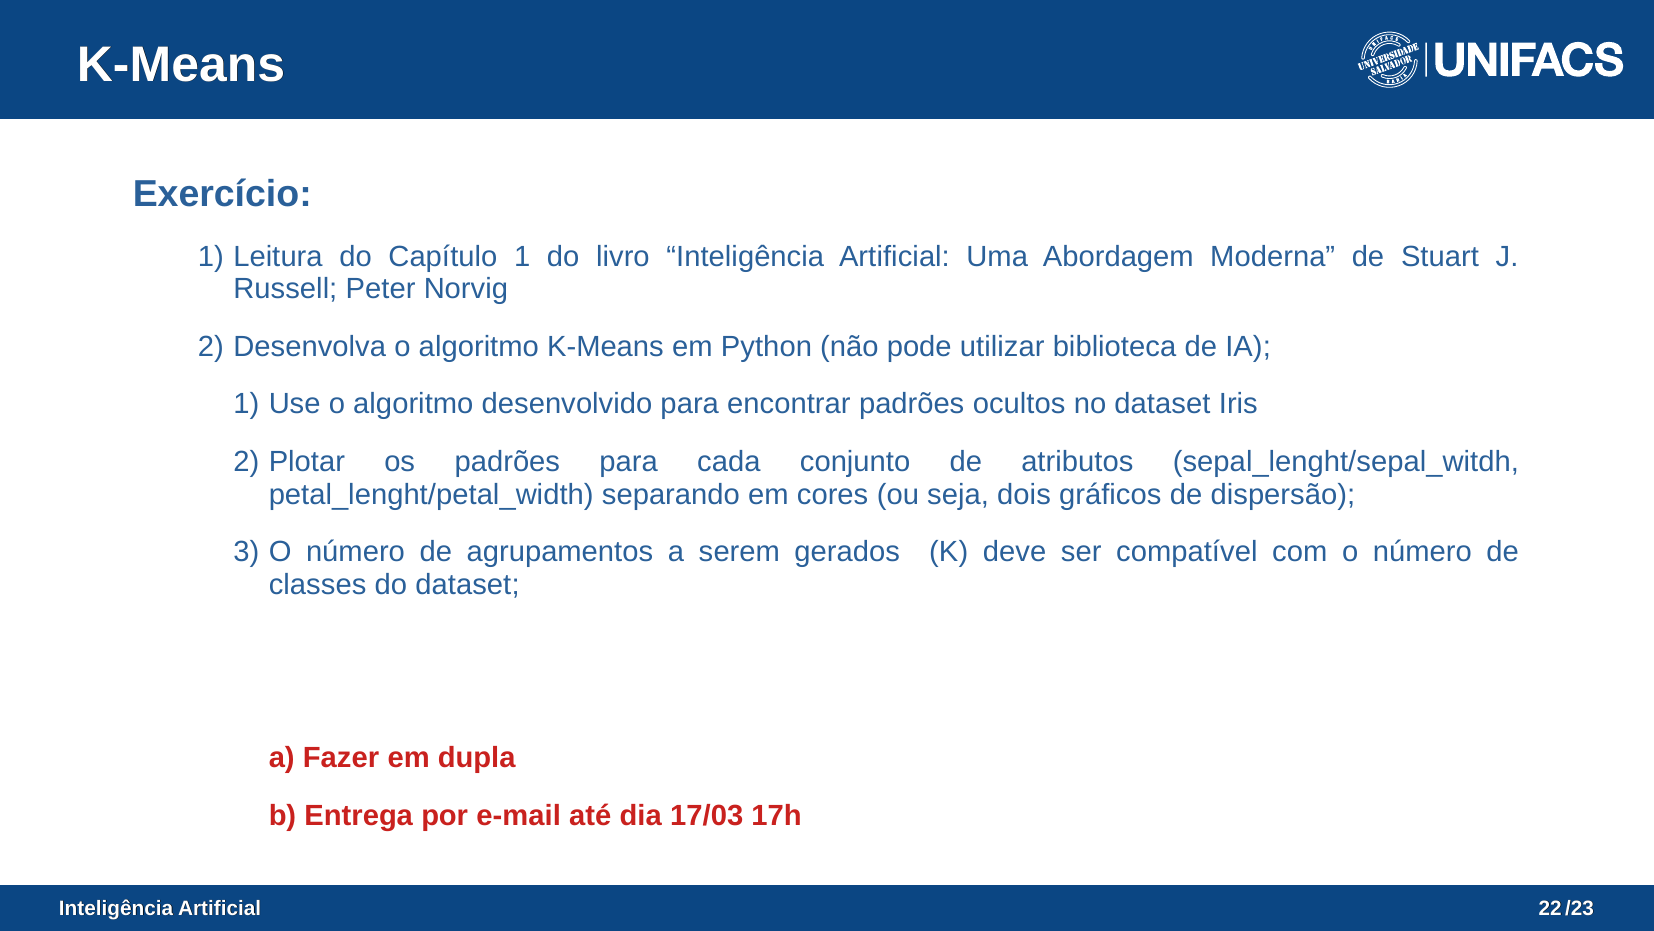

K-Means
Exercício:
Leitura do Capítulo 1 do livro “Inteligência Artificial: Uma Abordagem Moderna” de Stuart J. Russell; Peter Norvig
Desenvolva o algoritmo K-Means em Python (não pode utilizar biblioteca de IA);
Use o algoritmo desenvolvido para encontrar padrões ocultos no dataset Iris
Plotar os padrões para cada conjunto de atributos (sepal_lenght/sepal_witdh, petal_lenght/petal_width) separando em cores (ou seja, dois gráficos de dispersão);
O número de agrupamentos a serem gerados (K) deve ser compatível com o número de classes do dataset;
a) Fazer em dupla
b) Entrega por e-mail até dia 17/03 17h